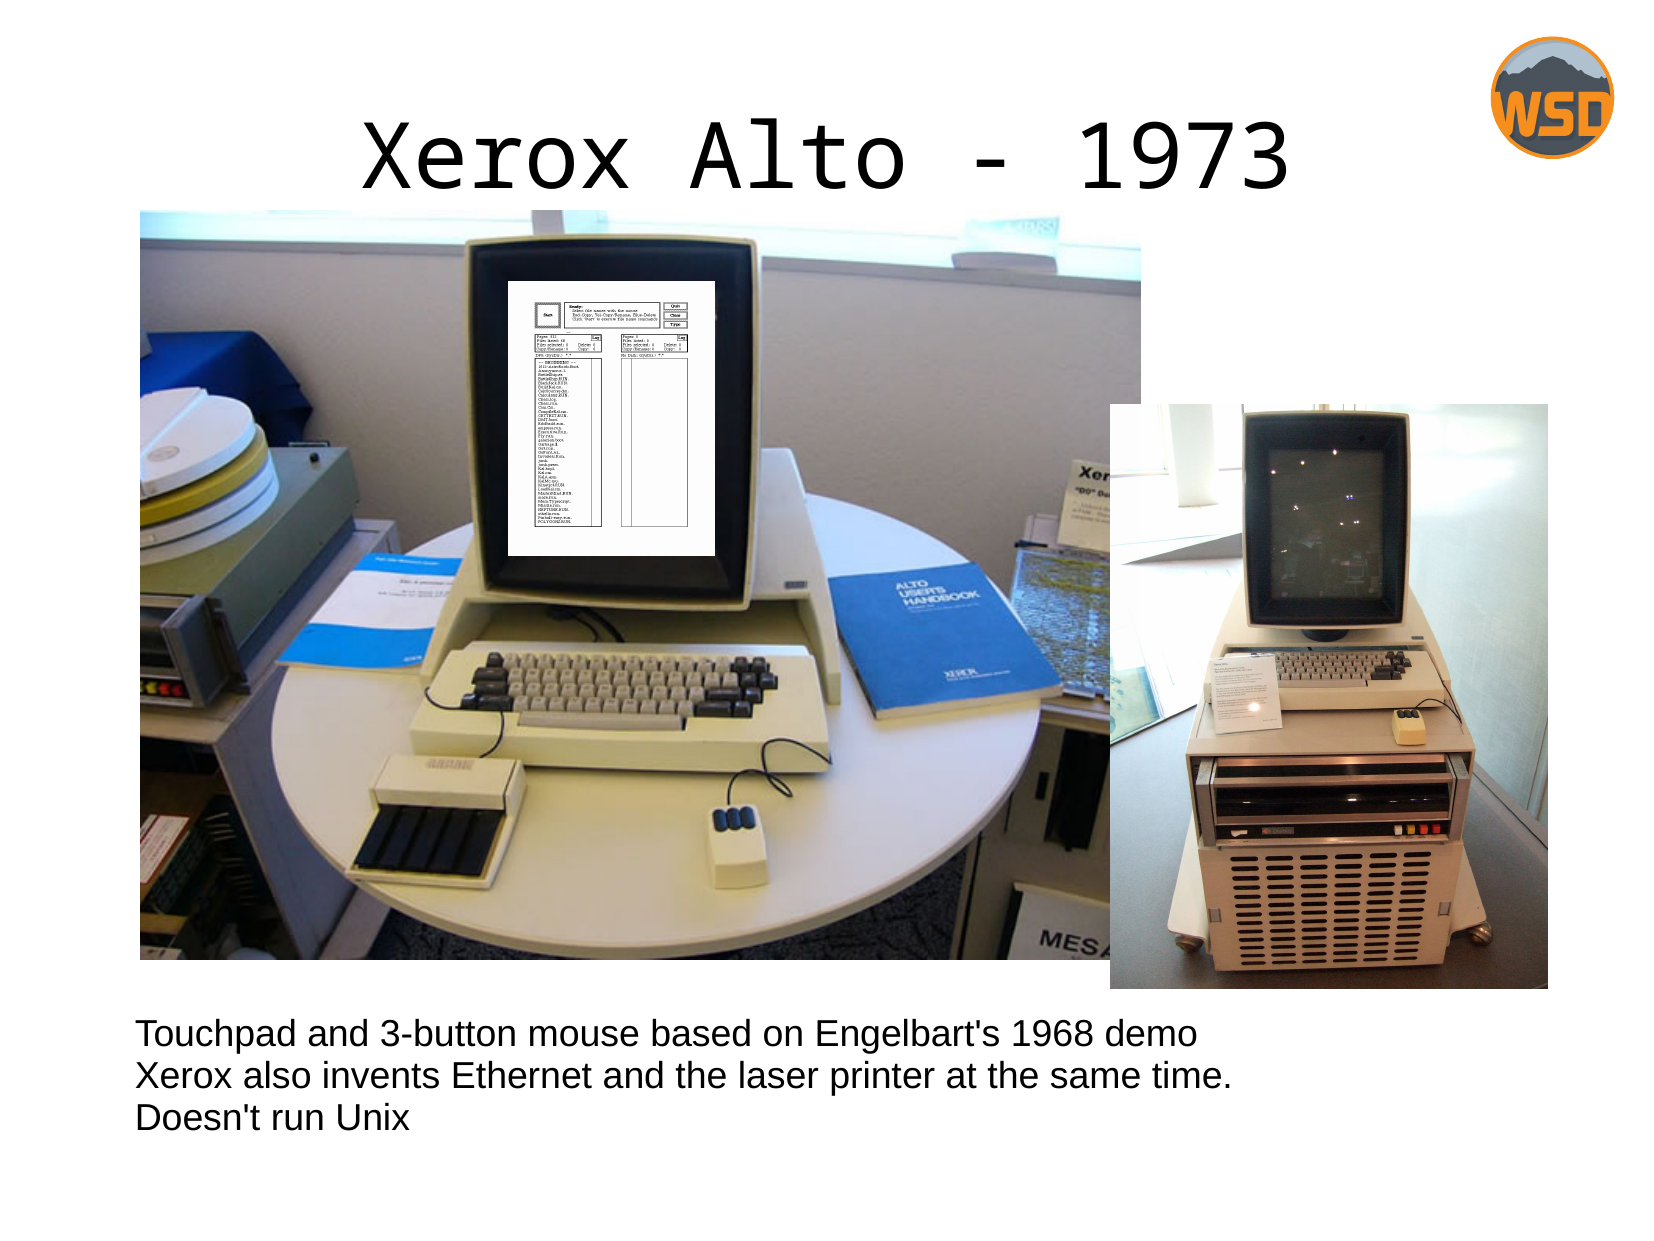

# Xerox Alto - 1973
Touchpad and 3-button mouse based on Engelbart's 1968 demo
Xerox also invents Ethernet and the laser printer at the same time.
Doesn't run Unix